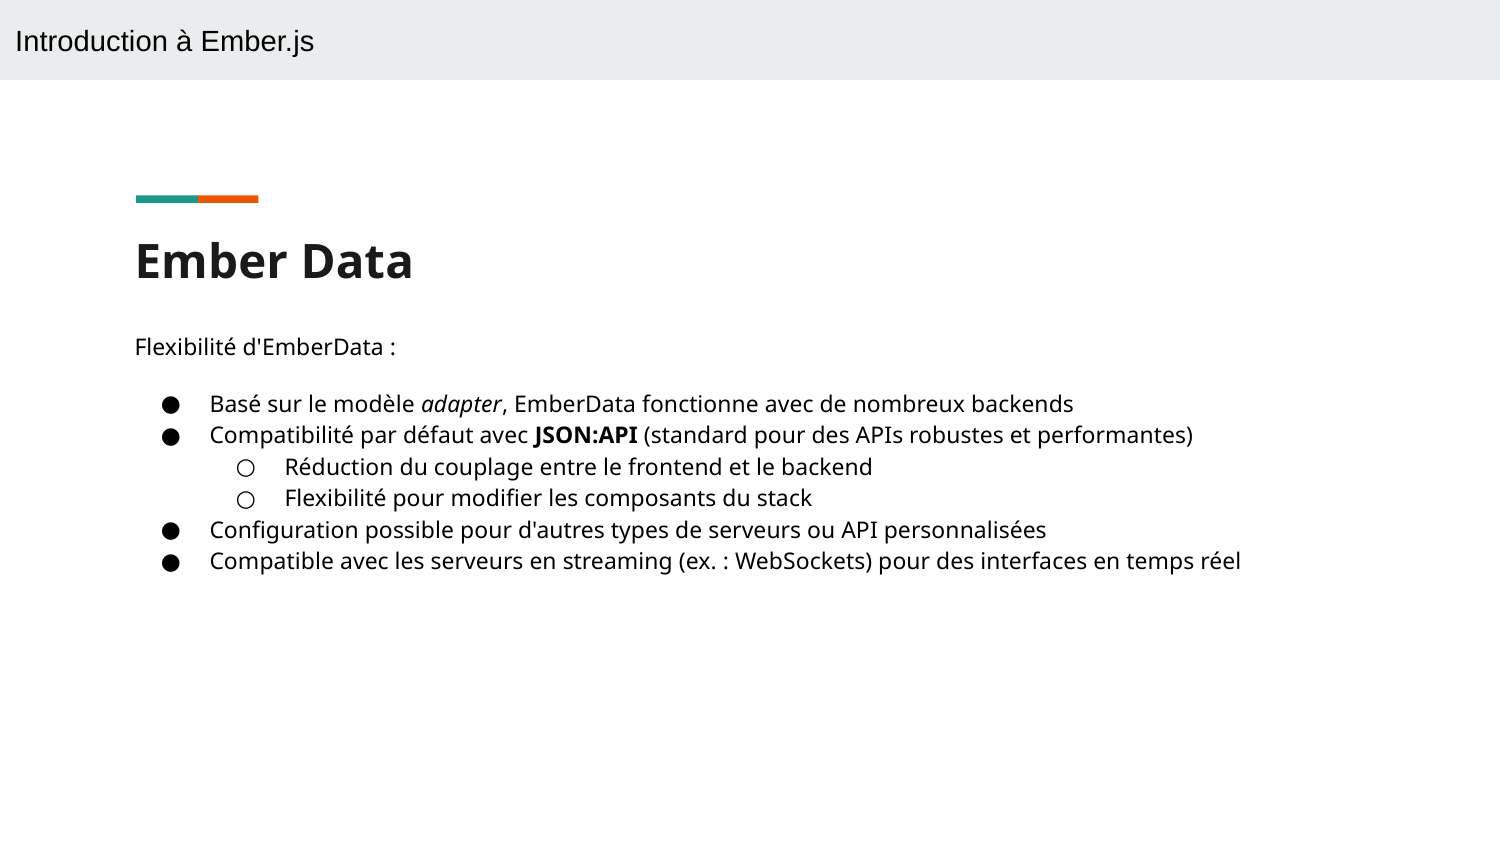

# Ember Data
Flexibilité d'EmberData :
Basé sur le modèle adapter, EmberData fonctionne avec de nombreux backends
Compatibilité par défaut avec JSON:API (standard pour des APIs robustes et performantes)
Réduction du couplage entre le frontend et le backend
Flexibilité pour modifier les composants du stack
Configuration possible pour d'autres types de serveurs ou API personnalisées
Compatible avec les serveurs en streaming (ex. : WebSockets) pour des interfaces en temps réel